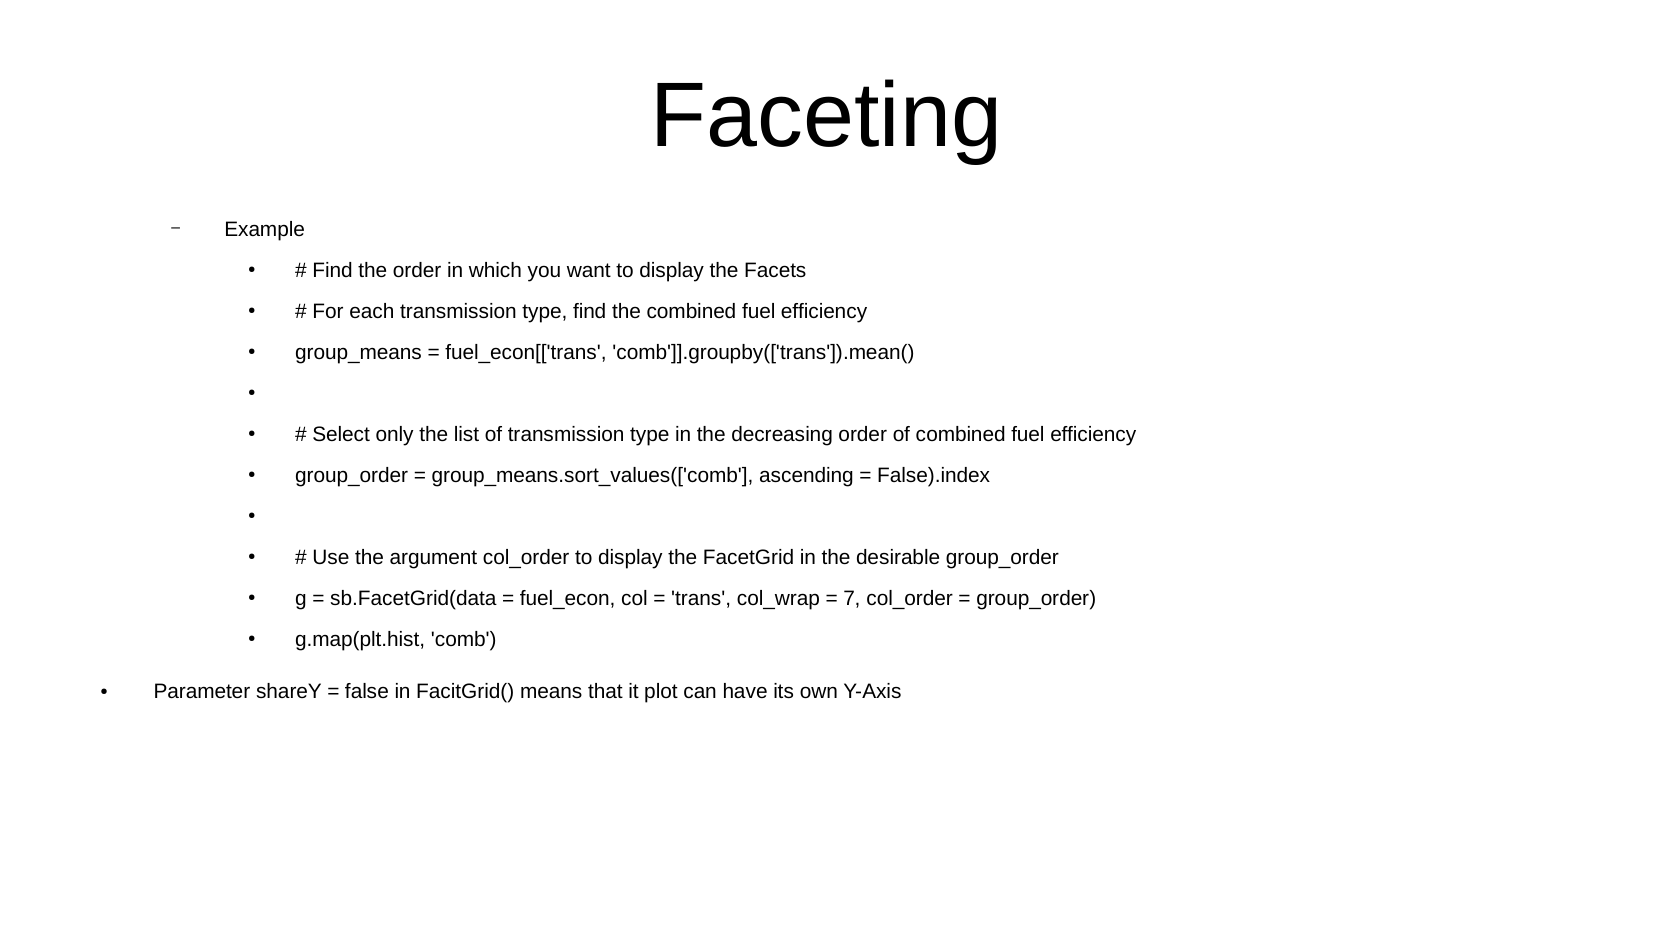

# Faceting
Example
# Find the order in which you want to display the Facets
# For each transmission type, find the combined fuel efficiency
group_means = fuel_econ[['trans', 'comb']].groupby(['trans']).mean()
# Select only the list of transmission type in the decreasing order of combined fuel efficiency
group_order = group_means.sort_values(['comb'], ascending = False).index
# Use the argument col_order to display the FacetGrid in the desirable group_order
g = sb.FacetGrid(data = fuel_econ, col = 'trans', col_wrap = 7, col_order = group_order)
g.map(plt.hist, 'comb')
Parameter shareY = false in FacitGrid() means that it plot can have its own Y-Axis